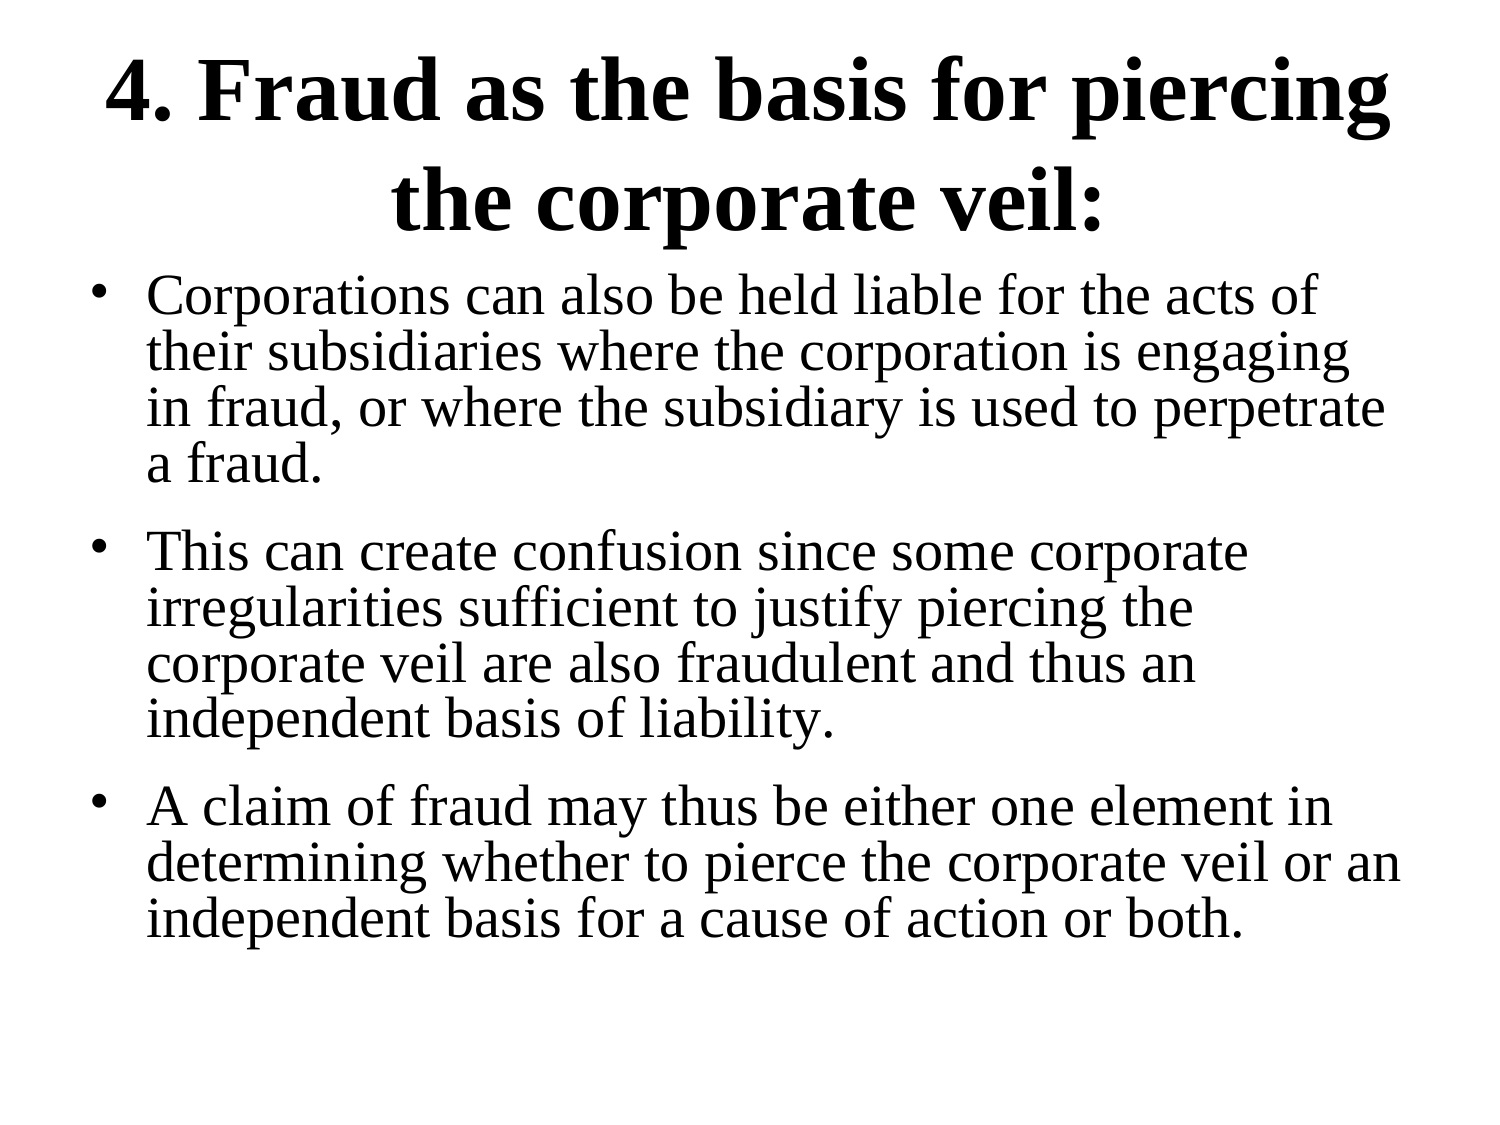

# 4. Fraud as the basis for piercing the corporate veil:
Corporations can also be held liable for the acts of their subsidiaries where the corporation is engaging in fraud, or where the subsidiary is used to perpetrate a fraud.
This can create confusion since some corporate irregularities sufficient to justify piercing the corporate veil are also fraudulent and thus an independent basis of liability.
A claim of fraud may thus be either one element in determining whether to pierce the corporate veil or an independent basis for a cause of action or both.